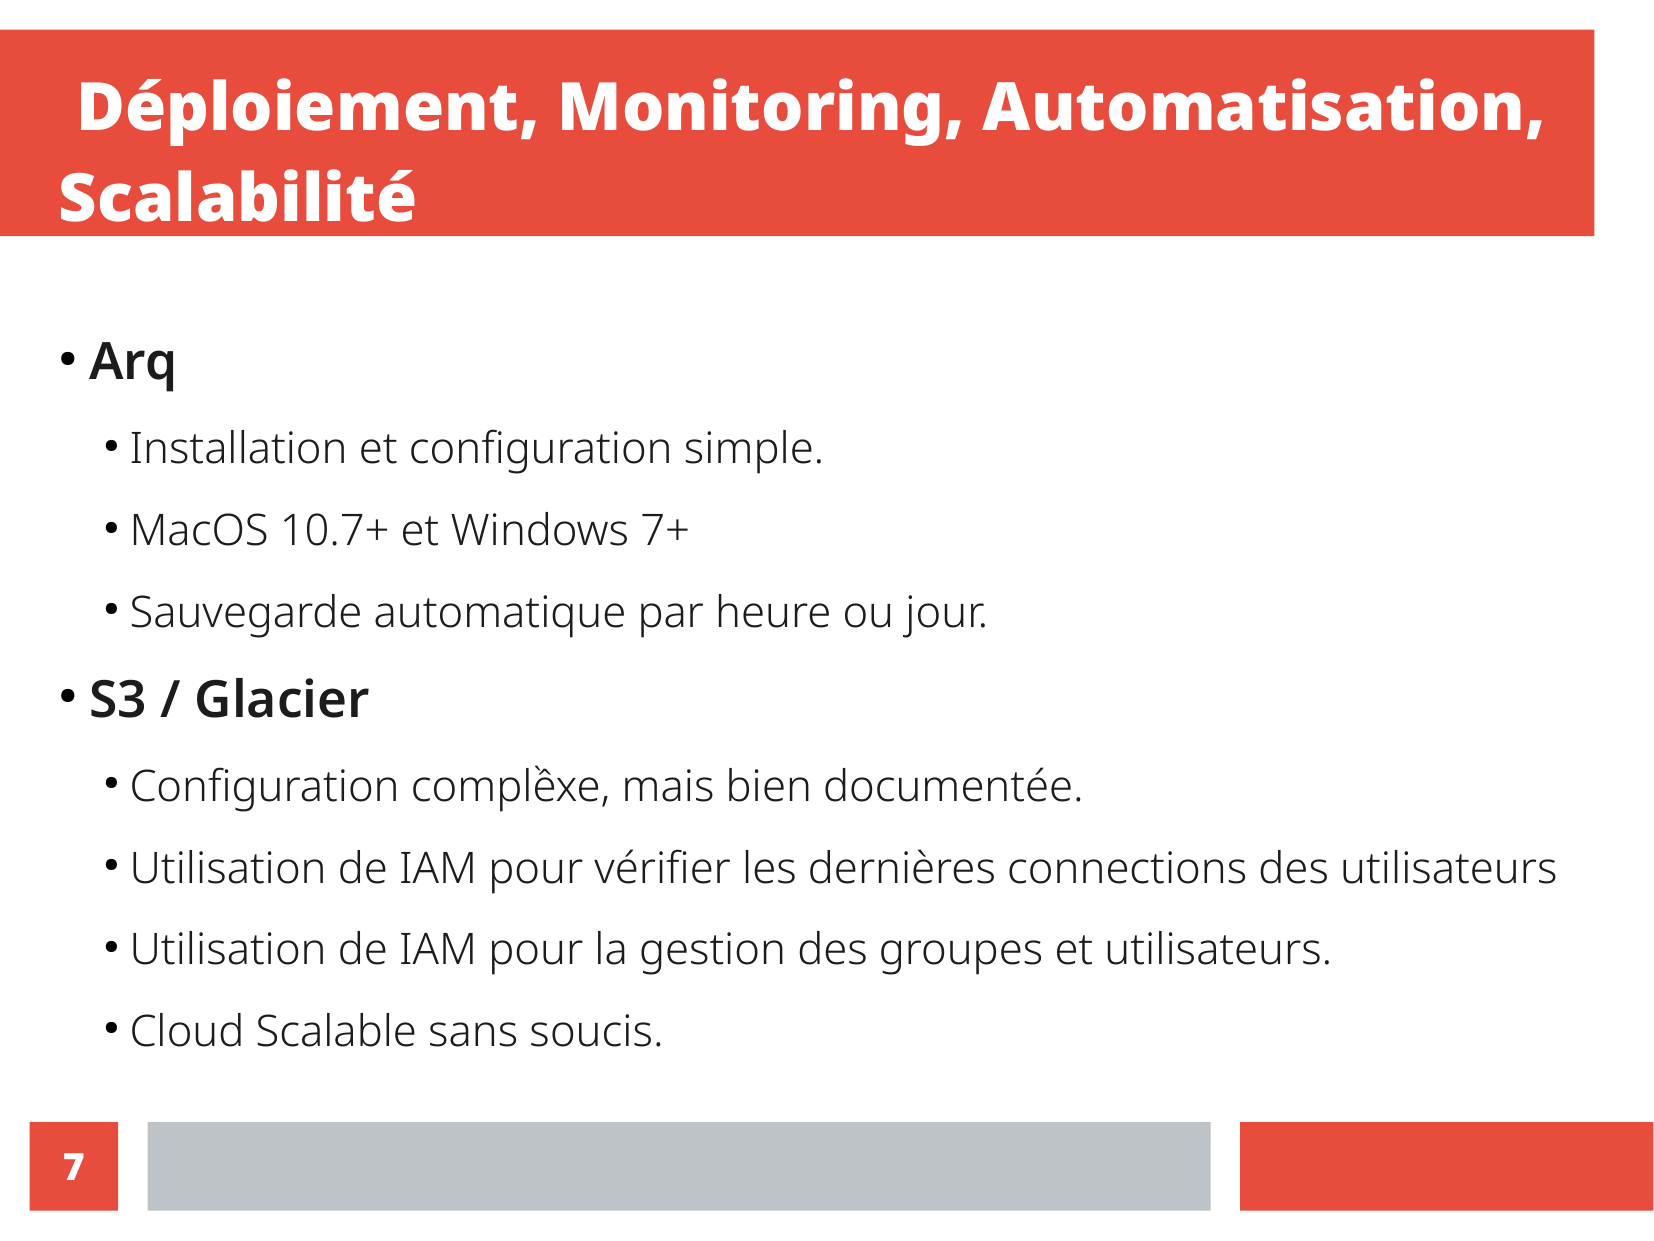

# Déploiement, Monitoring, Automatisation, Scalabilité
 Arq
 Installation et configuration simple.
 MacOS 10.7+ et Windows 7+
 Sauvegarde automatique par heure ou jour.
 S3 / Glacier
 Configuration complềxe, mais bien documentée.
 Utilisation de IAM pour vérifier les dernières connections des utilisateurs
 Utilisation de IAM pour la gestion des groupes et utilisateurs.
 Cloud Scalable sans soucis.
7